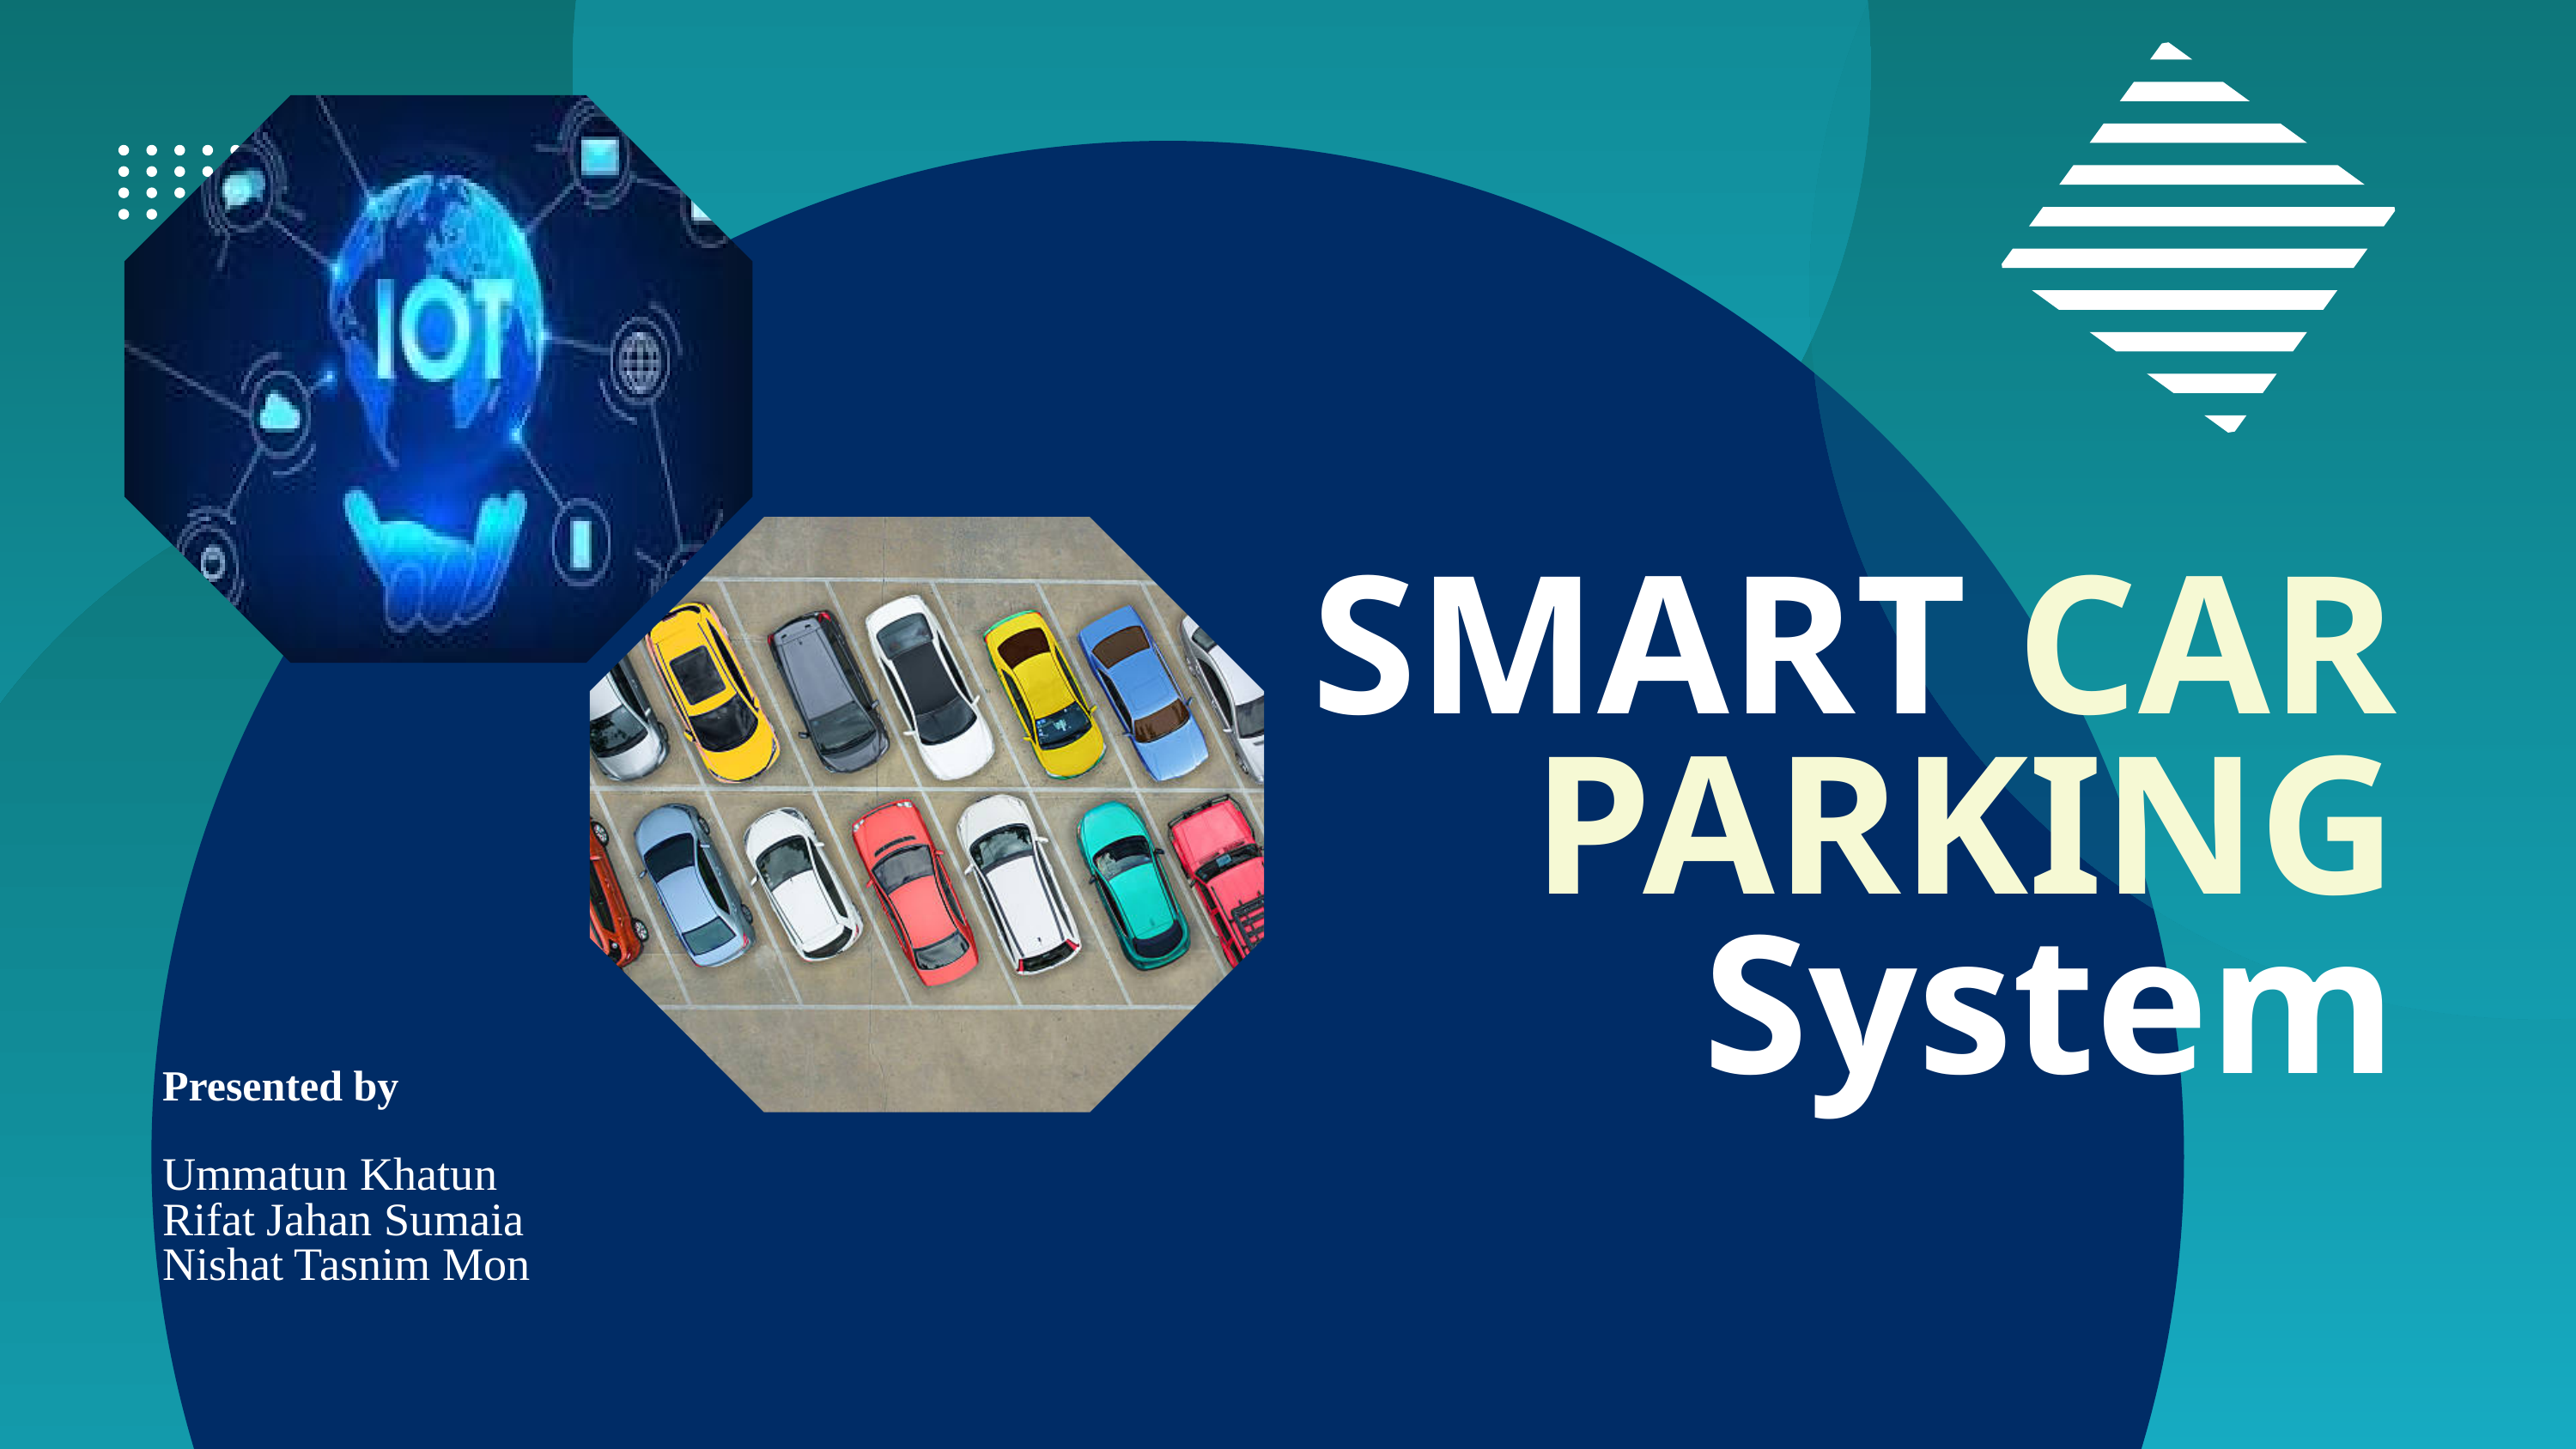

SMART CAR PARKING System
Presented by
Ummatun Khatun
Rifat Jahan Sumaia
Nishat Tasnim Mon